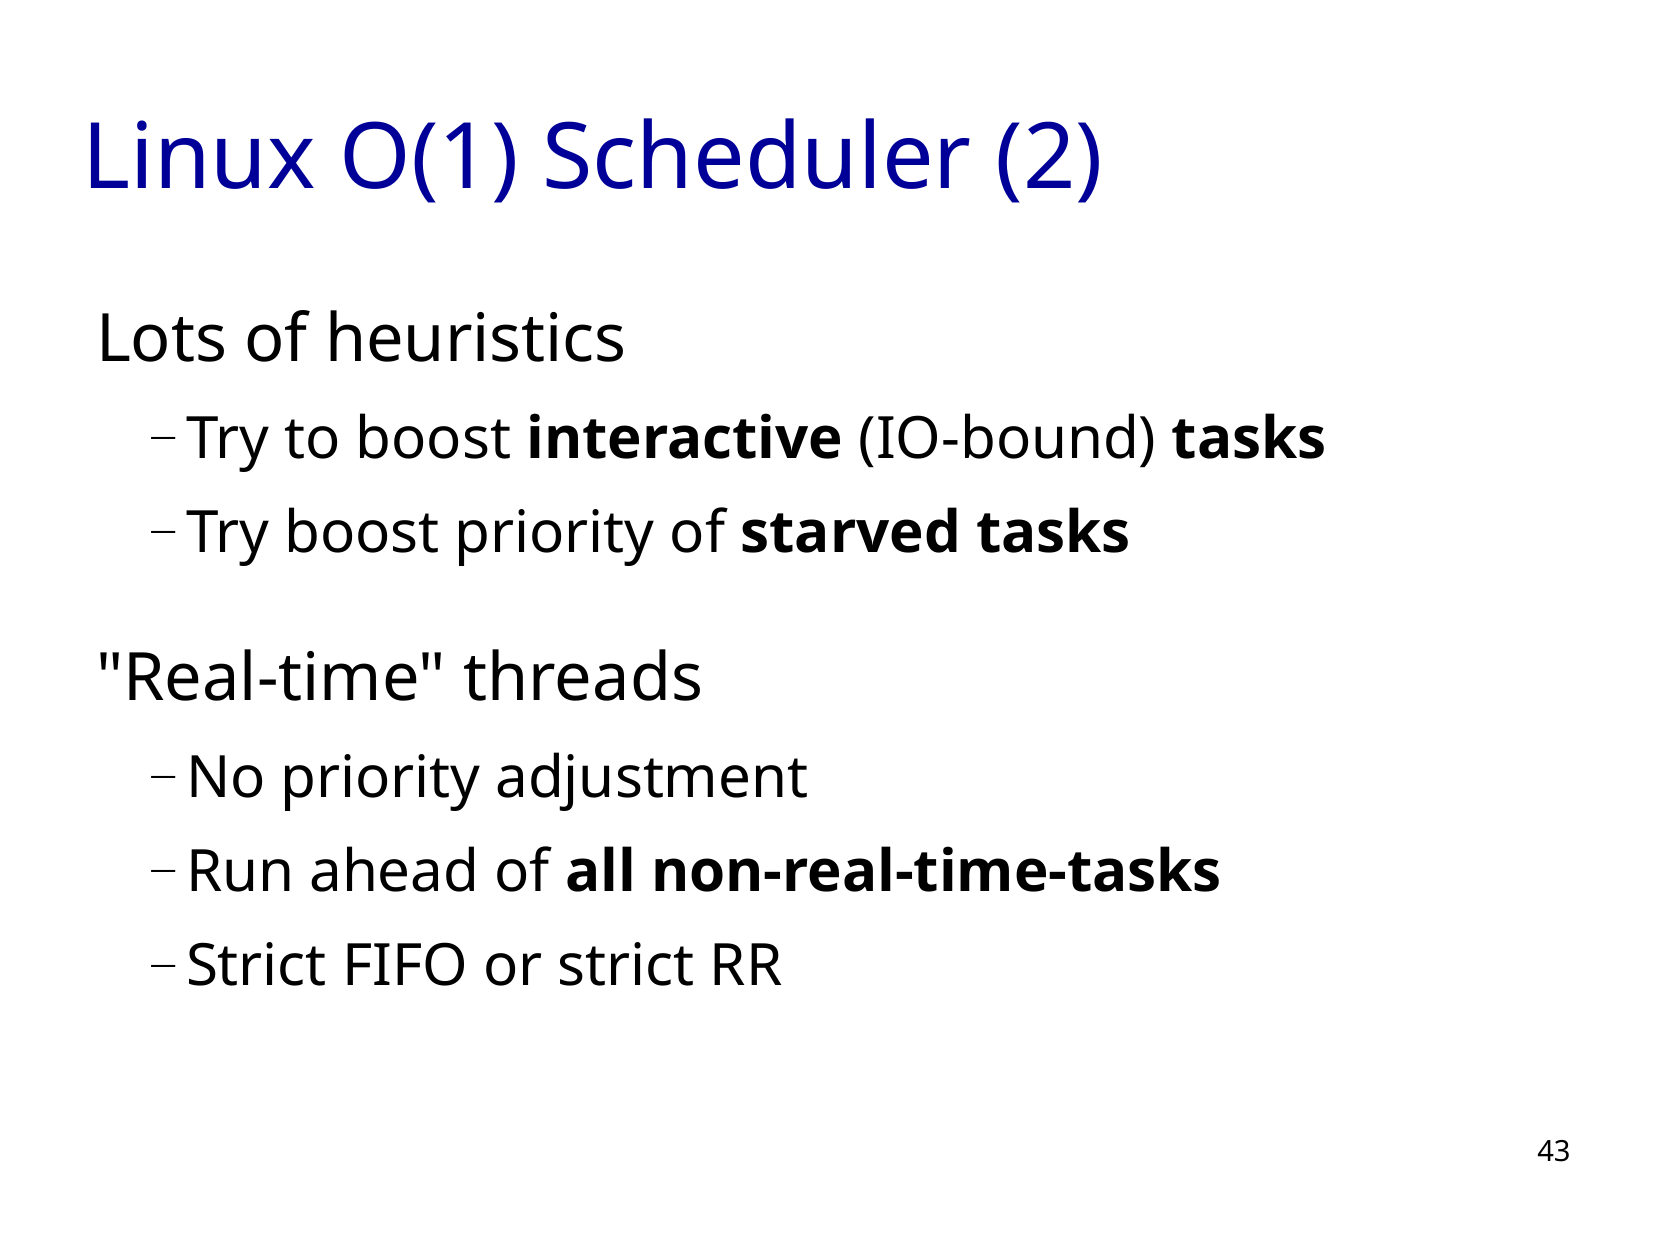

# Linux O(1) Scheduler (2)
Lots of heuristics
Try to boost interactive (IO-bound) tasks
Try boost priority of starved tasks
"Real-time" threads
No priority adjustment
Run ahead of all non-real-time-tasks
Strict FIFO or strict RR
43